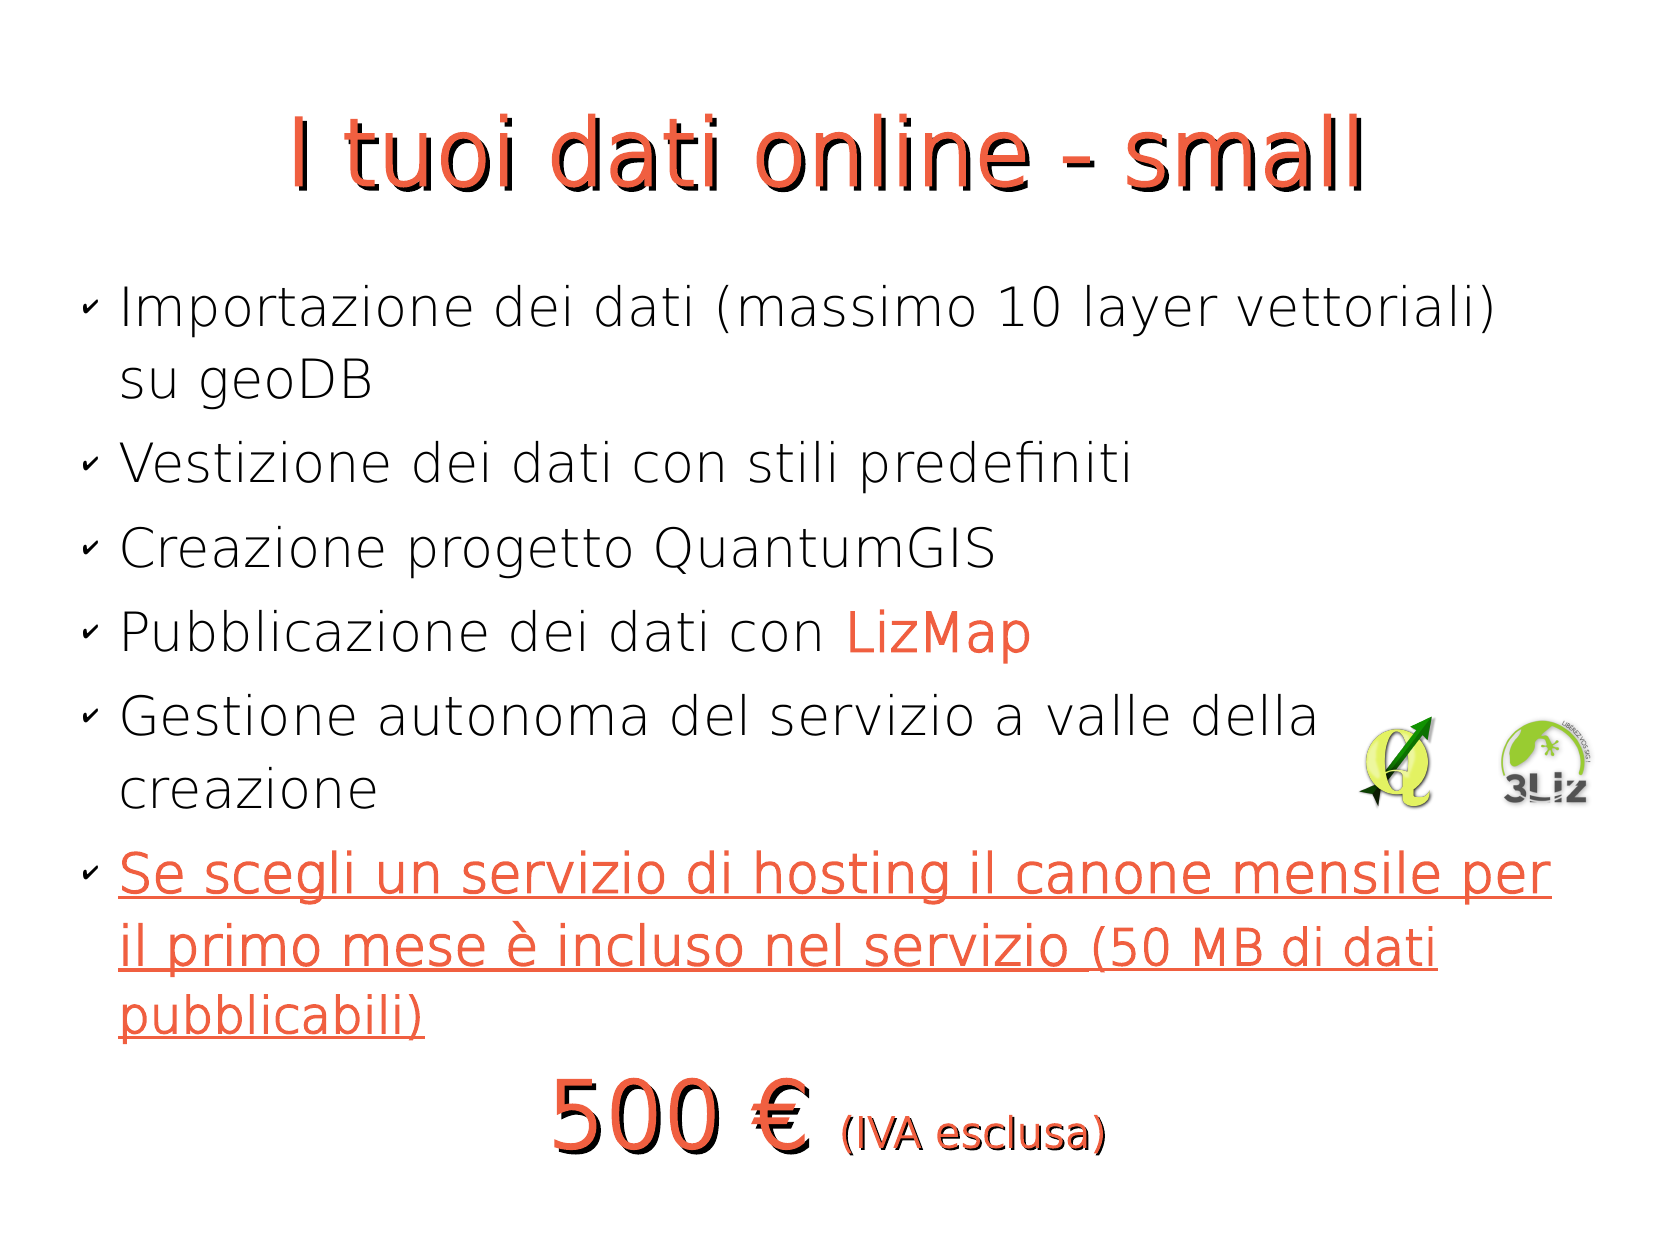

# I tuoi dati online - small
Importazione dei dati (massimo 10 layer vettoriali) su geoDB
Vestizione dei dati con stili predefiniti
Creazione progetto QuantumGIS
Pubblicazione dei dati con LizMap
Gestione autonoma del servizio a valle della creazione
Se scegli un servizio di hosting il canone mensile per il primo mese è incluso nel servizio (50 MB di dati pubblicabili)
500 € (IVA esclusa)